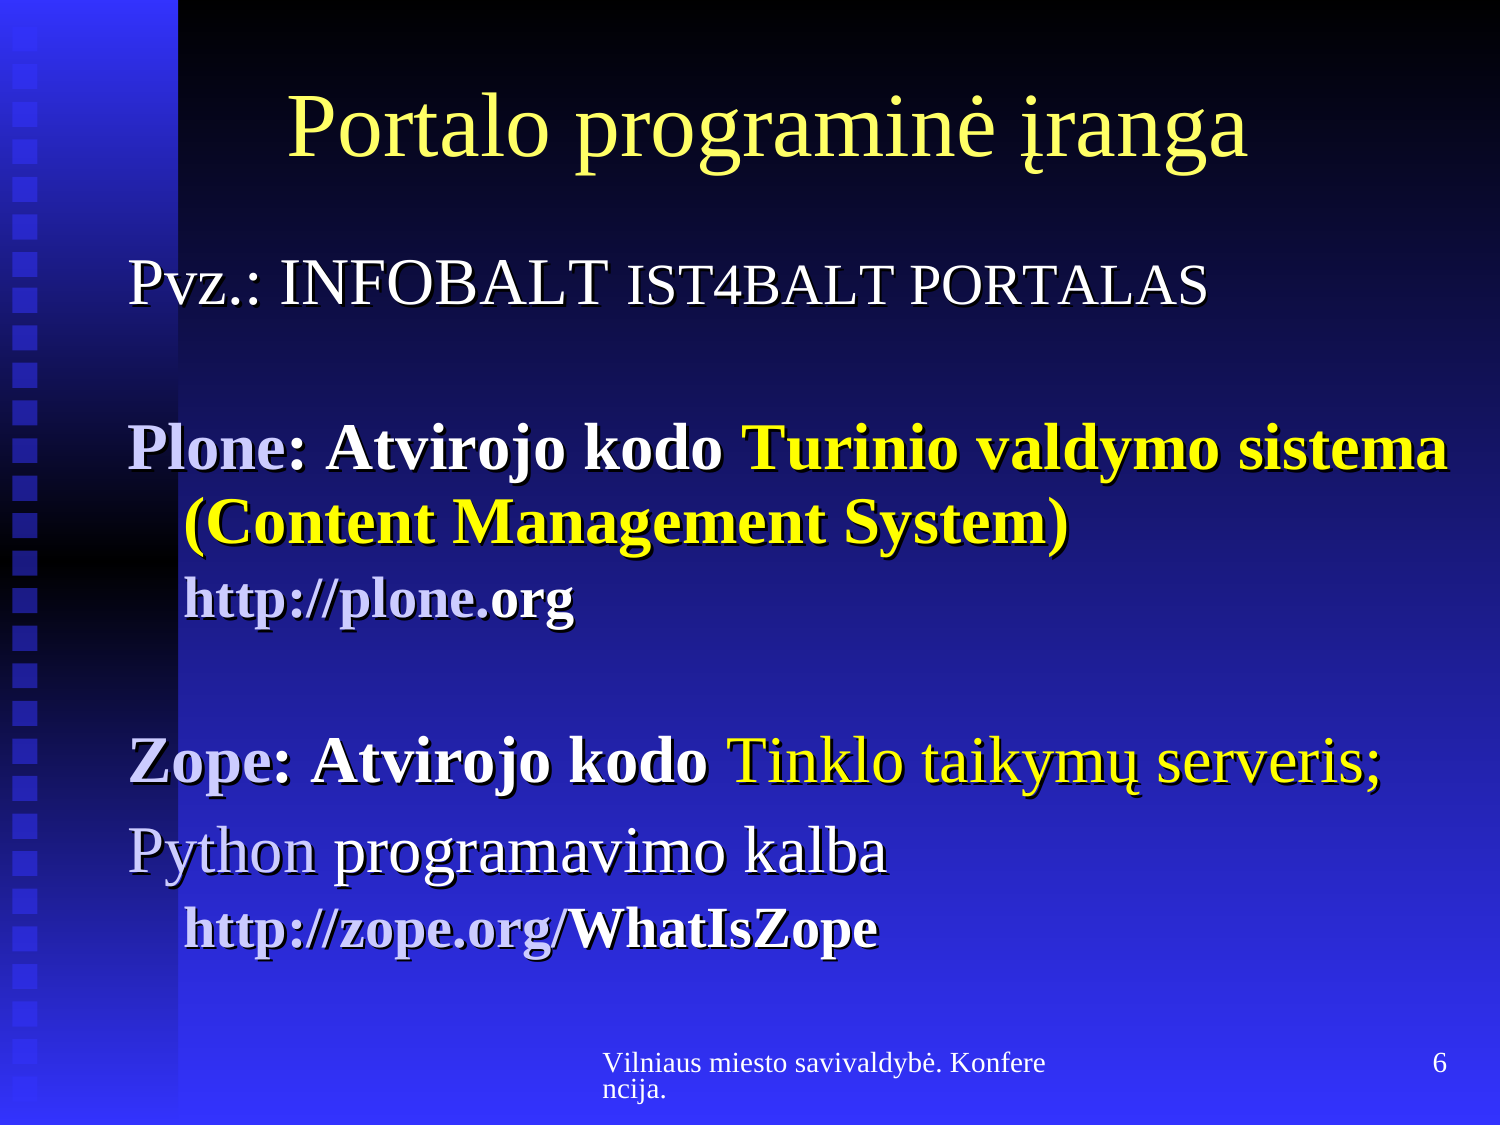

Portalo programinė įranga
Pvz.: INFOBALT IST4BALT PORTALAS
Plone: Atvirojo kodo Turinio valdymo sistema (Content Management System)
http://plone.org
Zope: Atvirojo kodo Tinklo taikymų serveris;
Python programavimo kalba
http://zope.org/WhatIsZope
Vilniaus miesto savivaldybė. Konferencija.
6